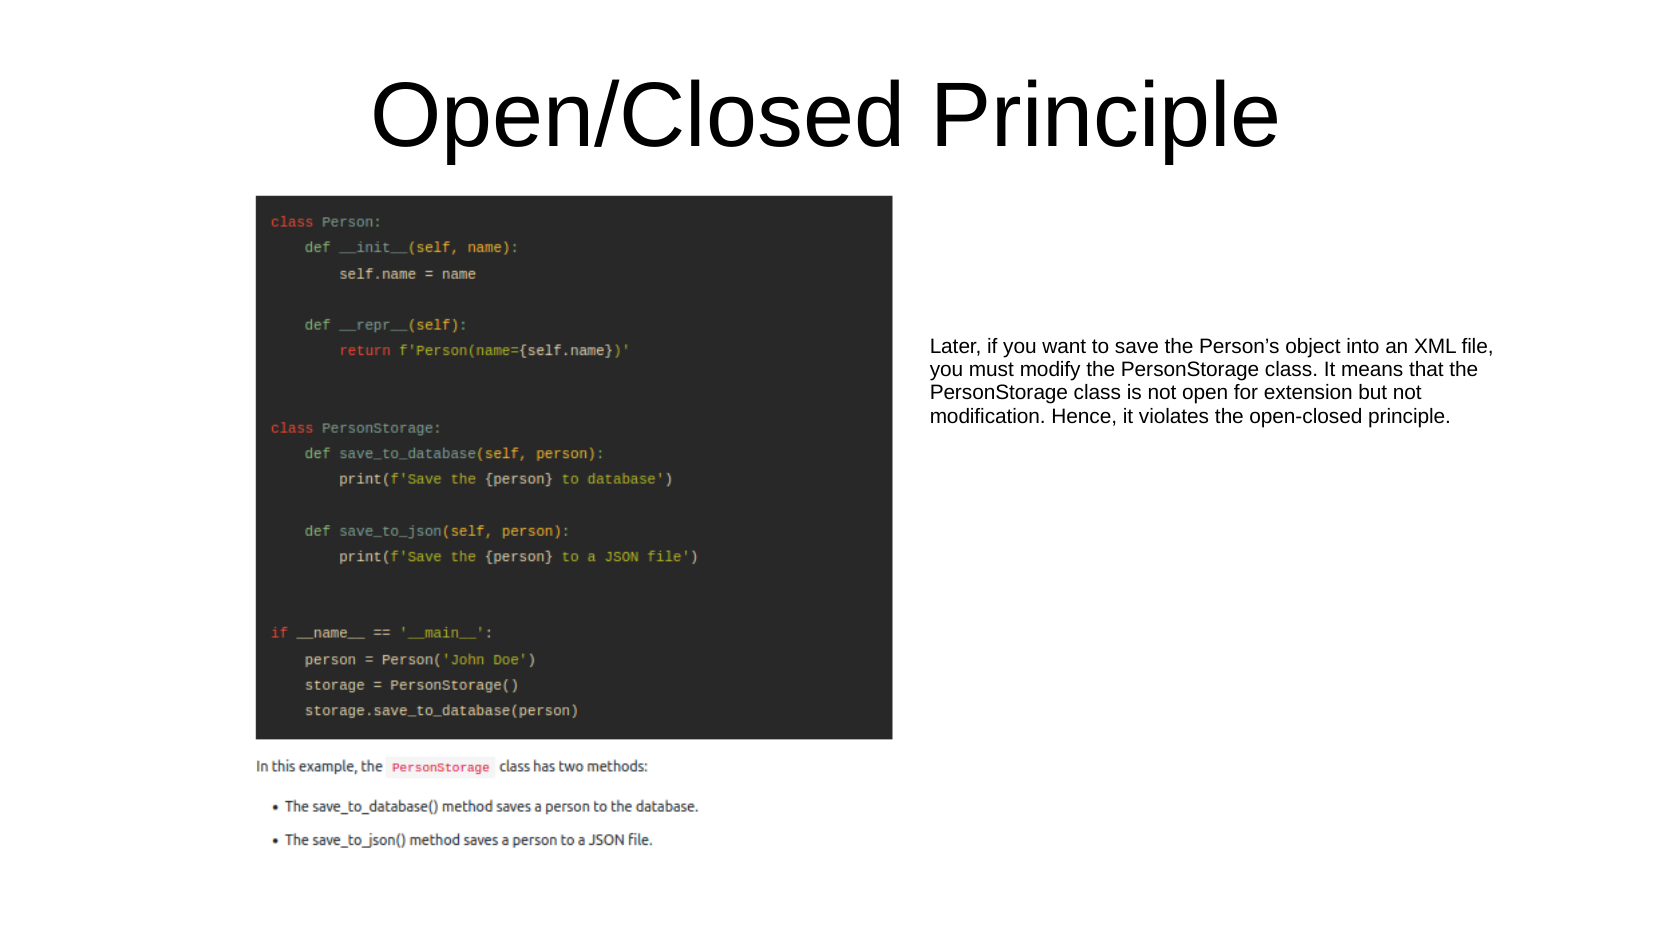

# Open/Closed Principle
Later, if you want to save the Person’s object into an XML file, you must modify the PersonStorage class. It means that the PersonStorage class is not open for extension but not modification. Hence, it violates the open-closed principle.